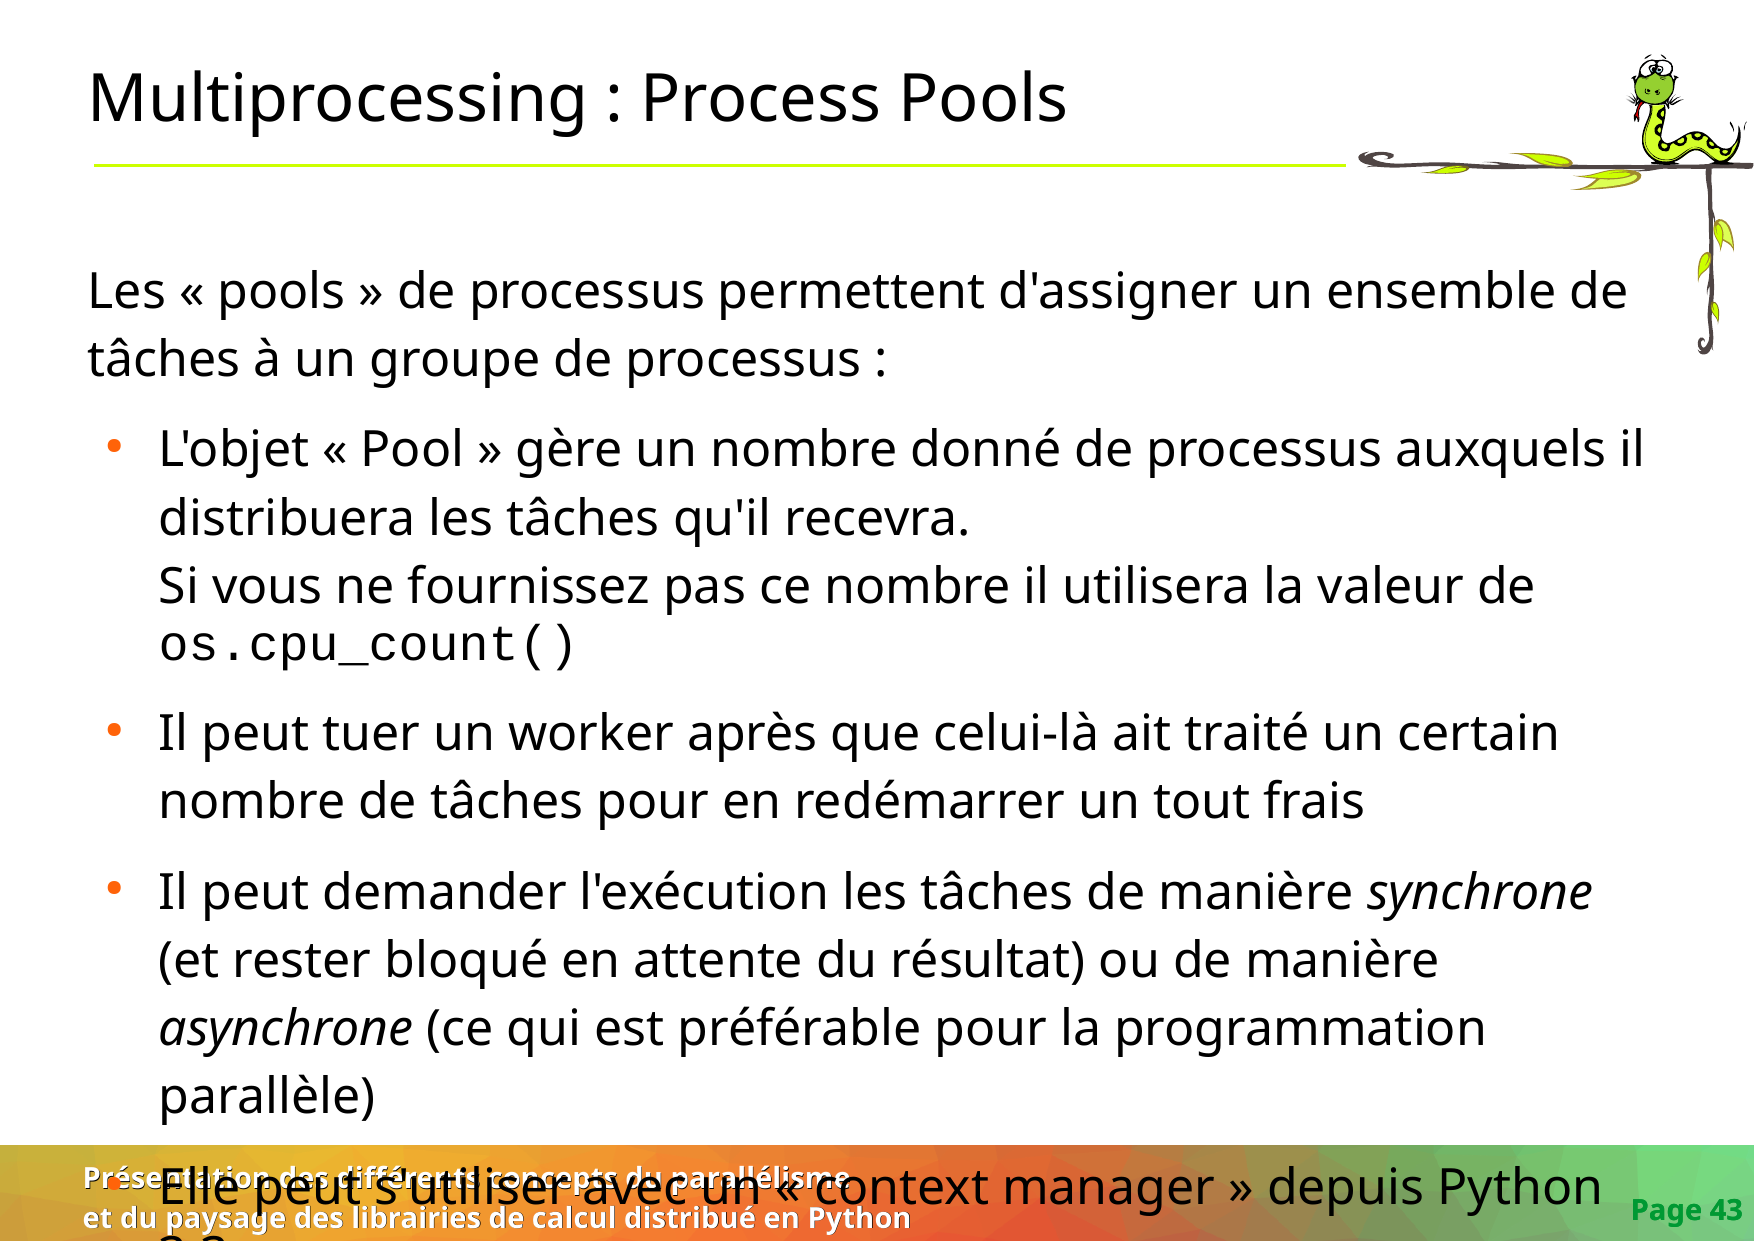

# Multiprocessing : Process Pools
Les « pools » de processus permettent d'assigner un ensemble de tâches à un groupe de processus :
L'objet « Pool » gère un nombre donné de processus auxquels il distribuera les tâches qu'il recevra.
Si vous ne fournissez pas ce nombre il utilisera la valeur de
os.cpu_count()
Il peut tuer un worker après que celui-là ait traité un certain nombre de tâches pour en redémarrer un tout frais
Il peut demander l'exécution les tâches de manière synchrone (et rester bloqué en attente du résultat) ou de manière asynchrone (ce qui est préférable pour la programmation parallèle)
Elle peut s'utiliser avec un « context manager » depuis Python 3.3
43